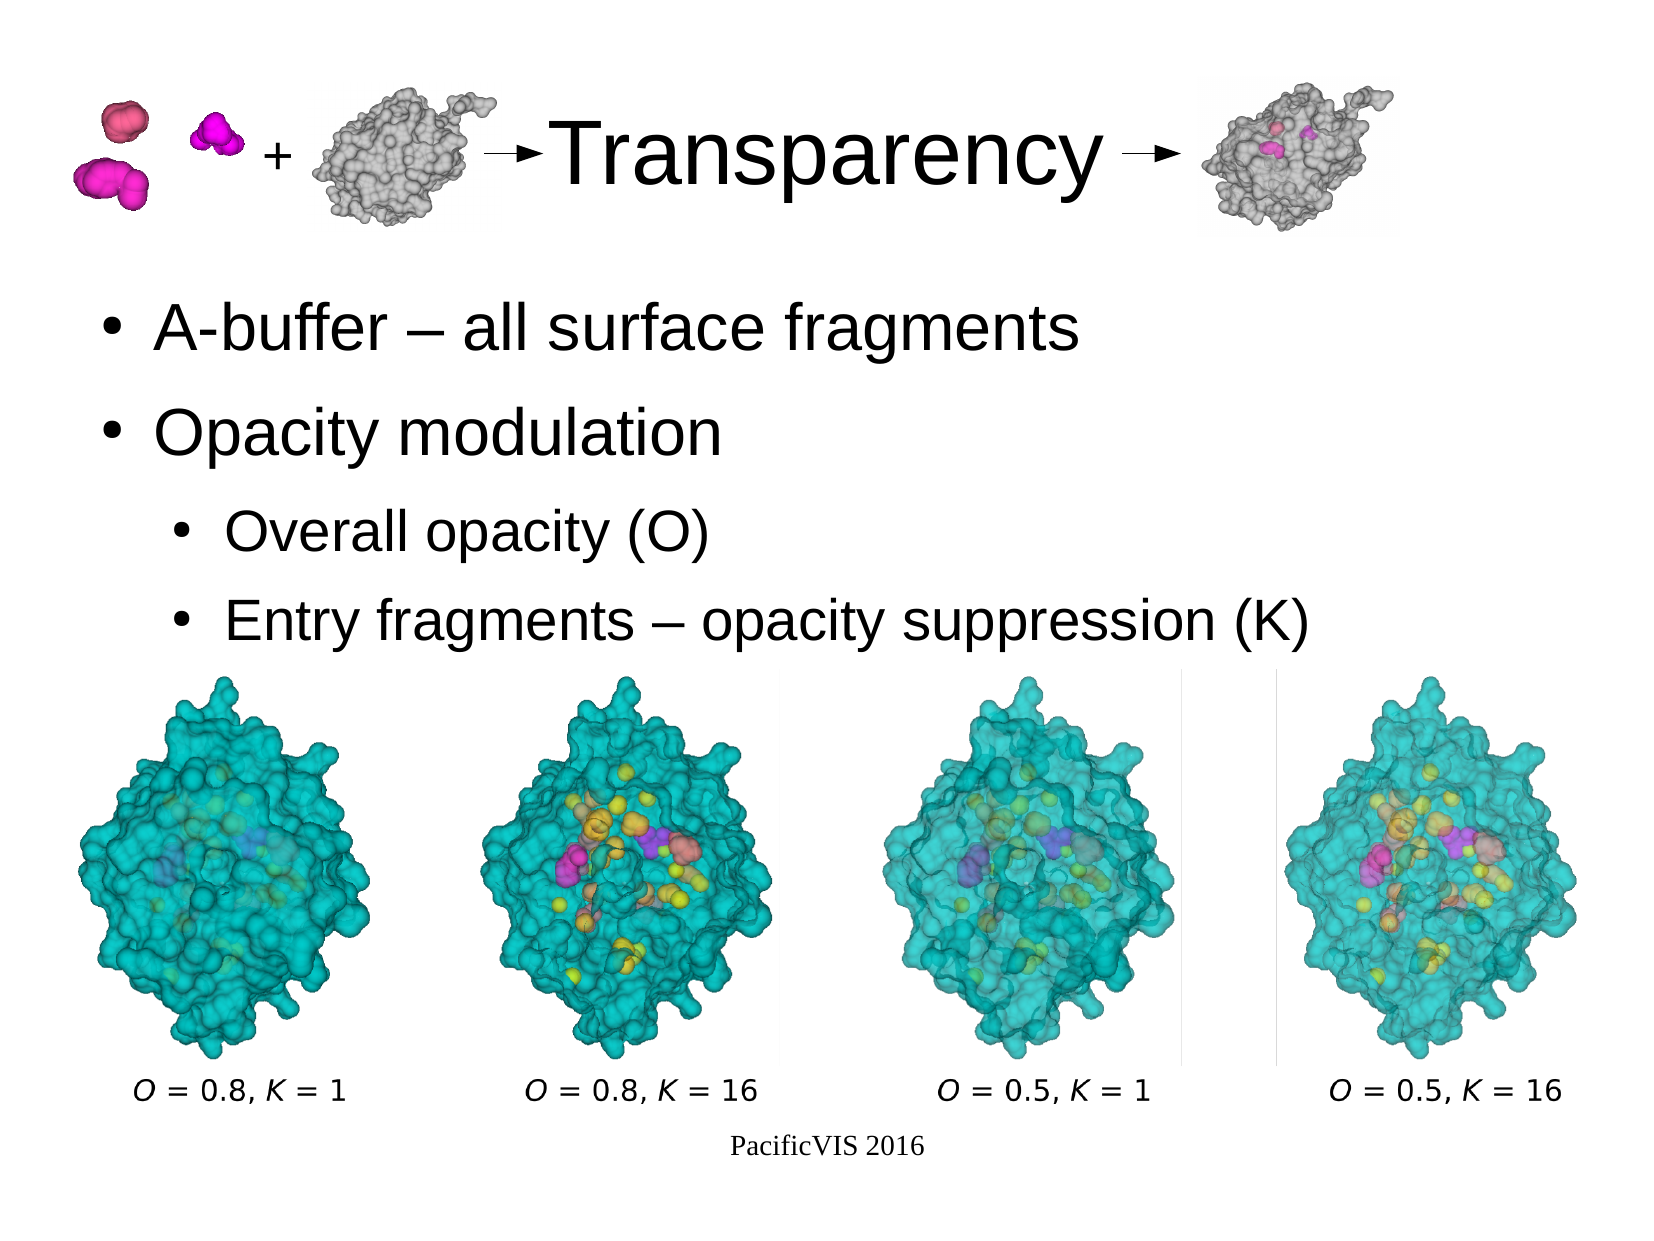

# Transparency
+
A-buffer – all surface fragments
Opacity modulation
Overall opacity (O)
Entry fragments – opacity suppression (K)
PacificVIS 2016